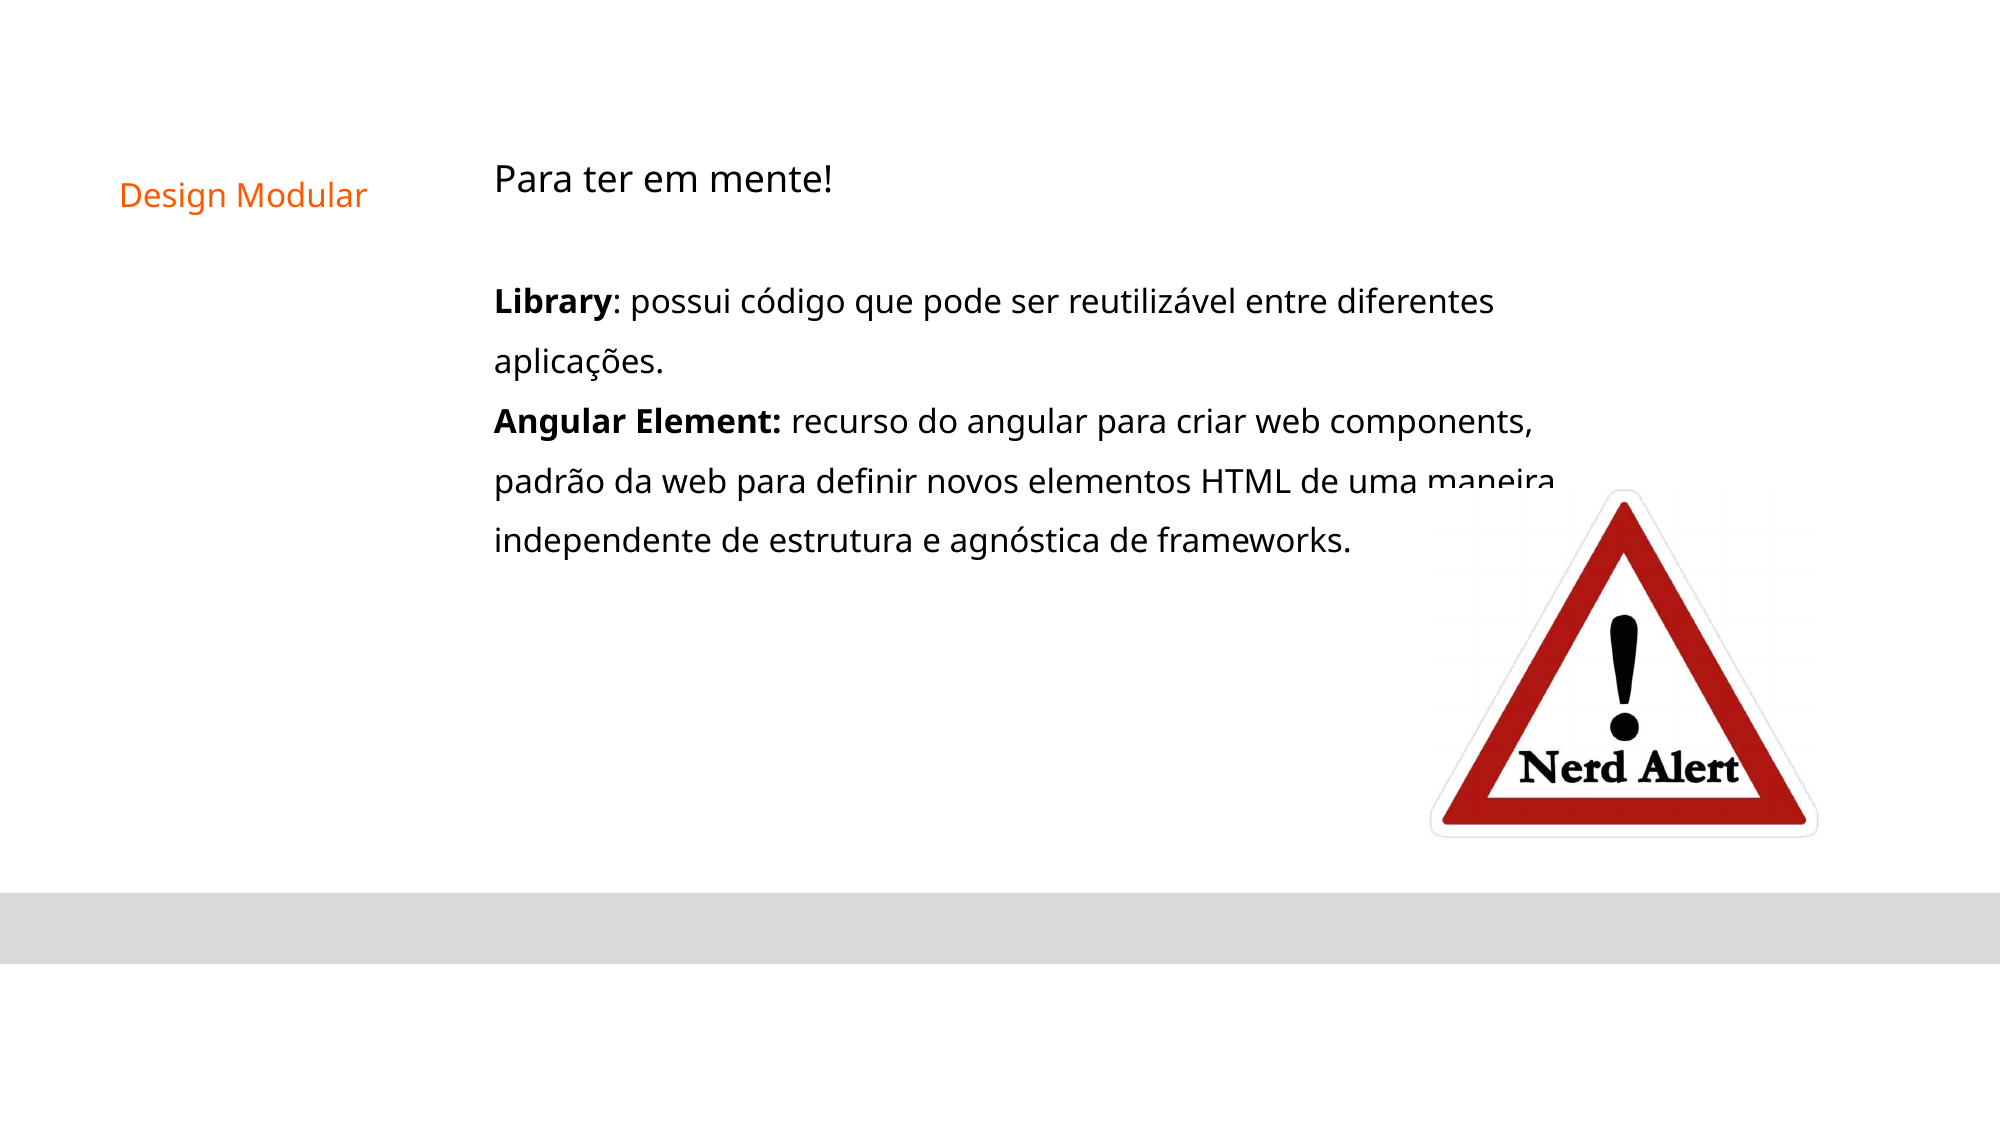

Para ter em mente!
Library: possui código que pode ser reutilizável entre diferentes aplicações.
Angular Element: recurso do angular para criar web components, padrão da web para definir novos elementos HTML de uma maneira independente de estrutura e agnóstica de frameworks.
Design Modular